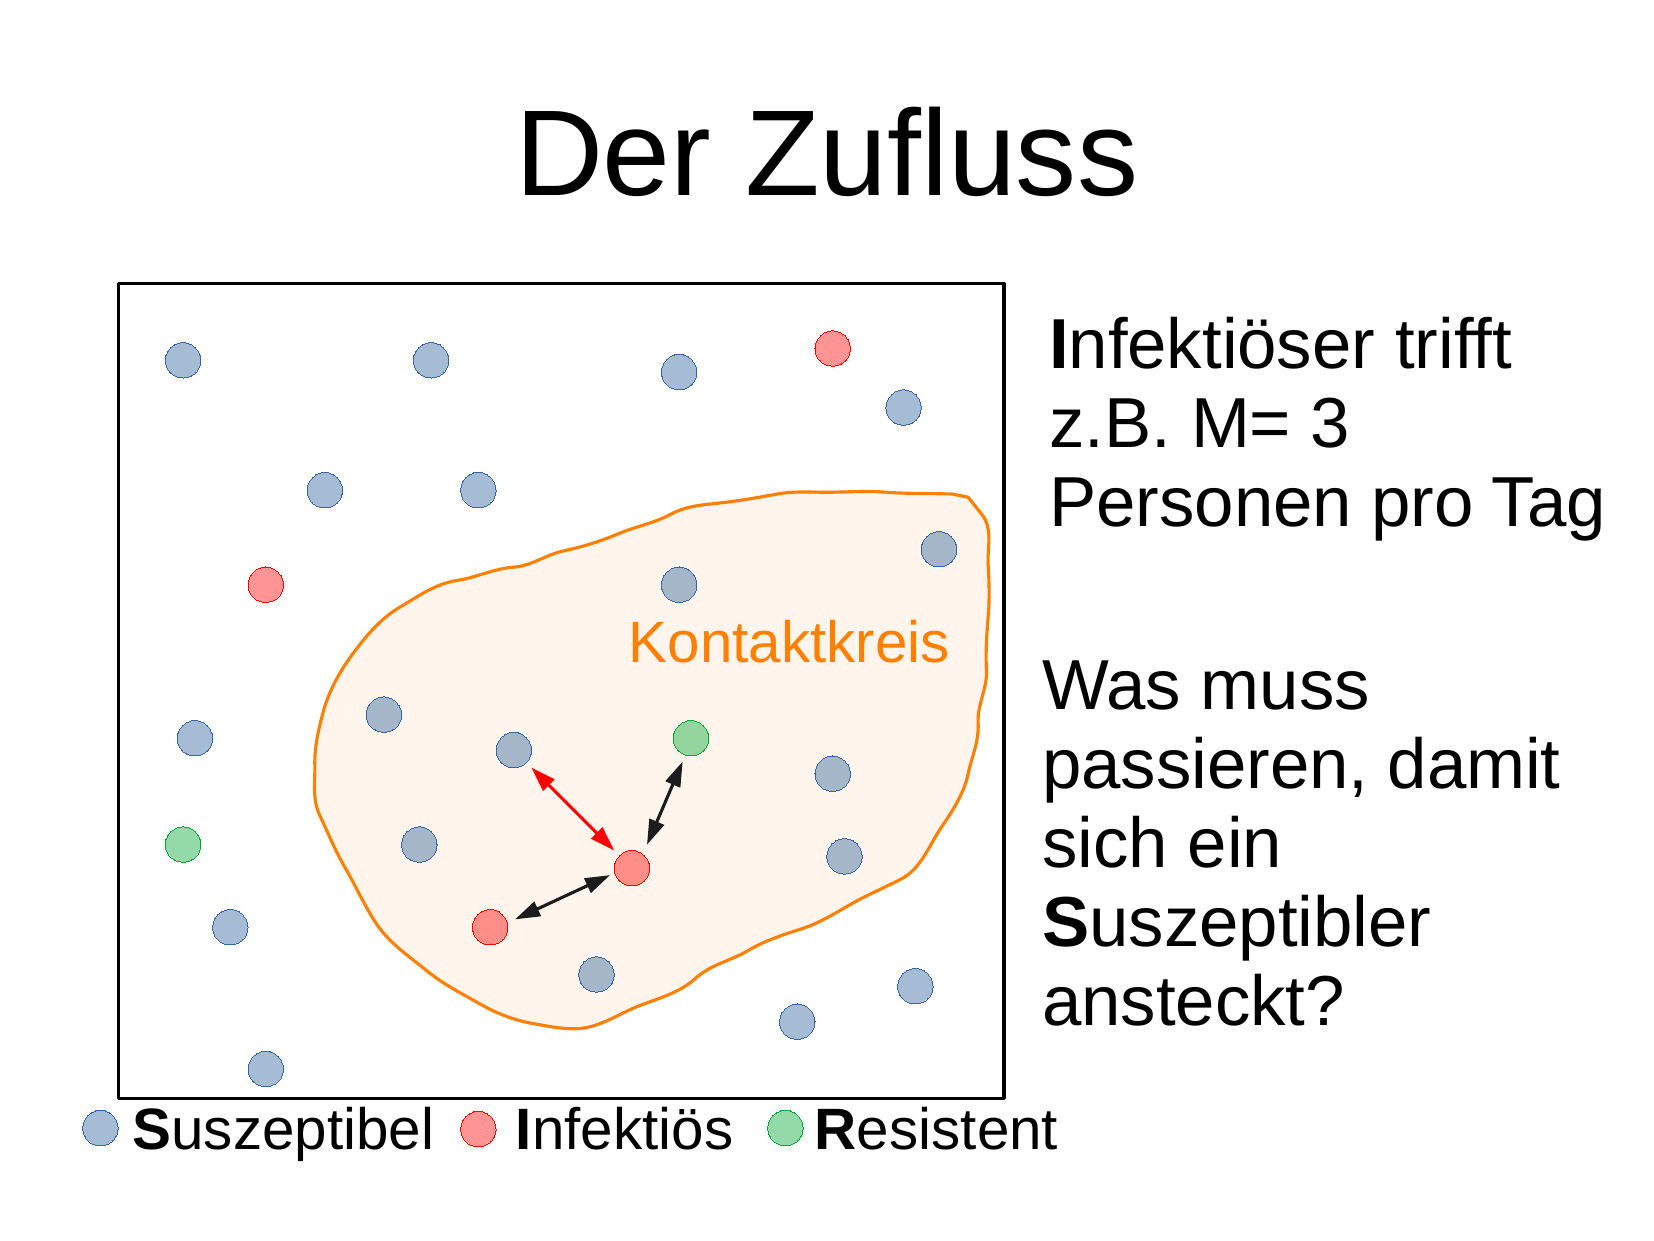

# Der Zufluss
Infektiöser trifft z.B. M= 3 Personen pro Tag
Kontaktkreis
Was muss passieren, damit sich ein Suszeptibler ansteckt?
Suszeptibel Infektiös Resistent